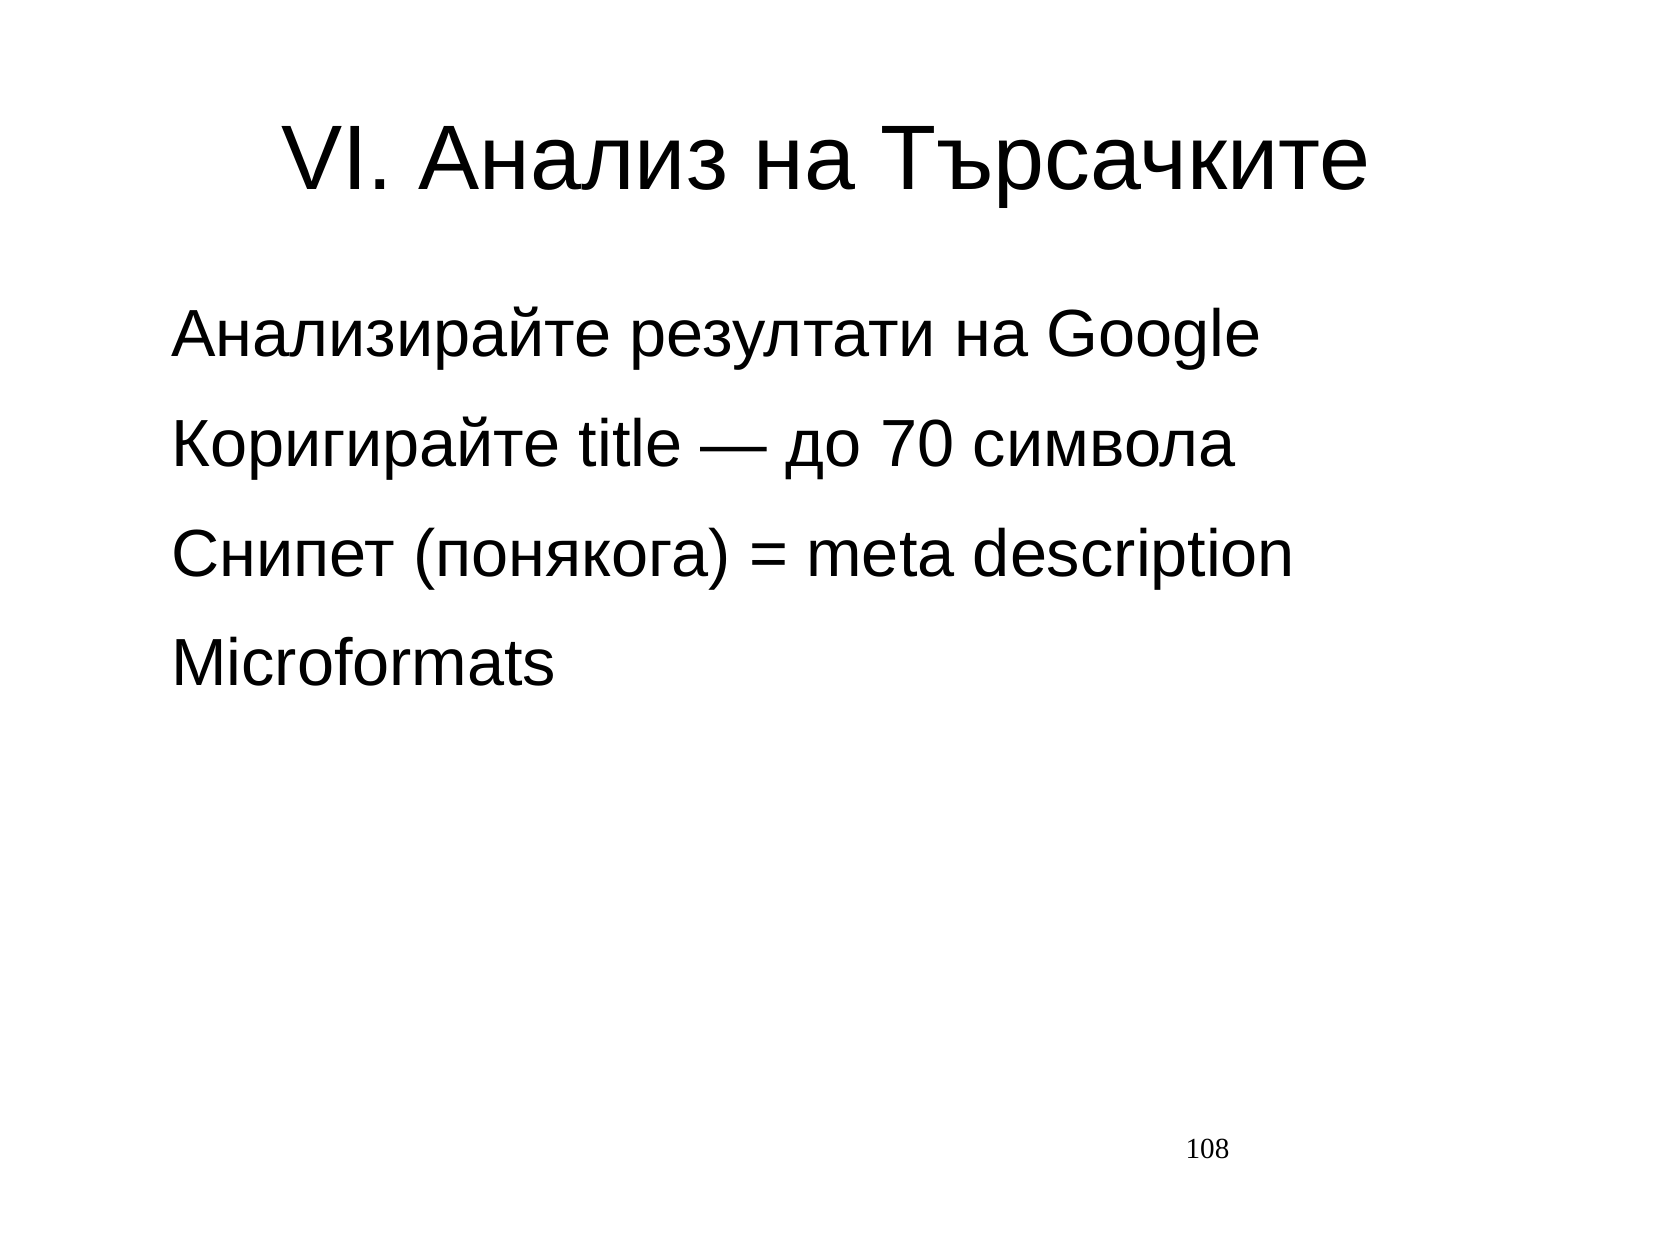

# VI. Анализ на Търсачките
Анализирайте резултати на Google
Коригирайте title — до 70 символа
Снипет (понякога) = meta description
Microformats